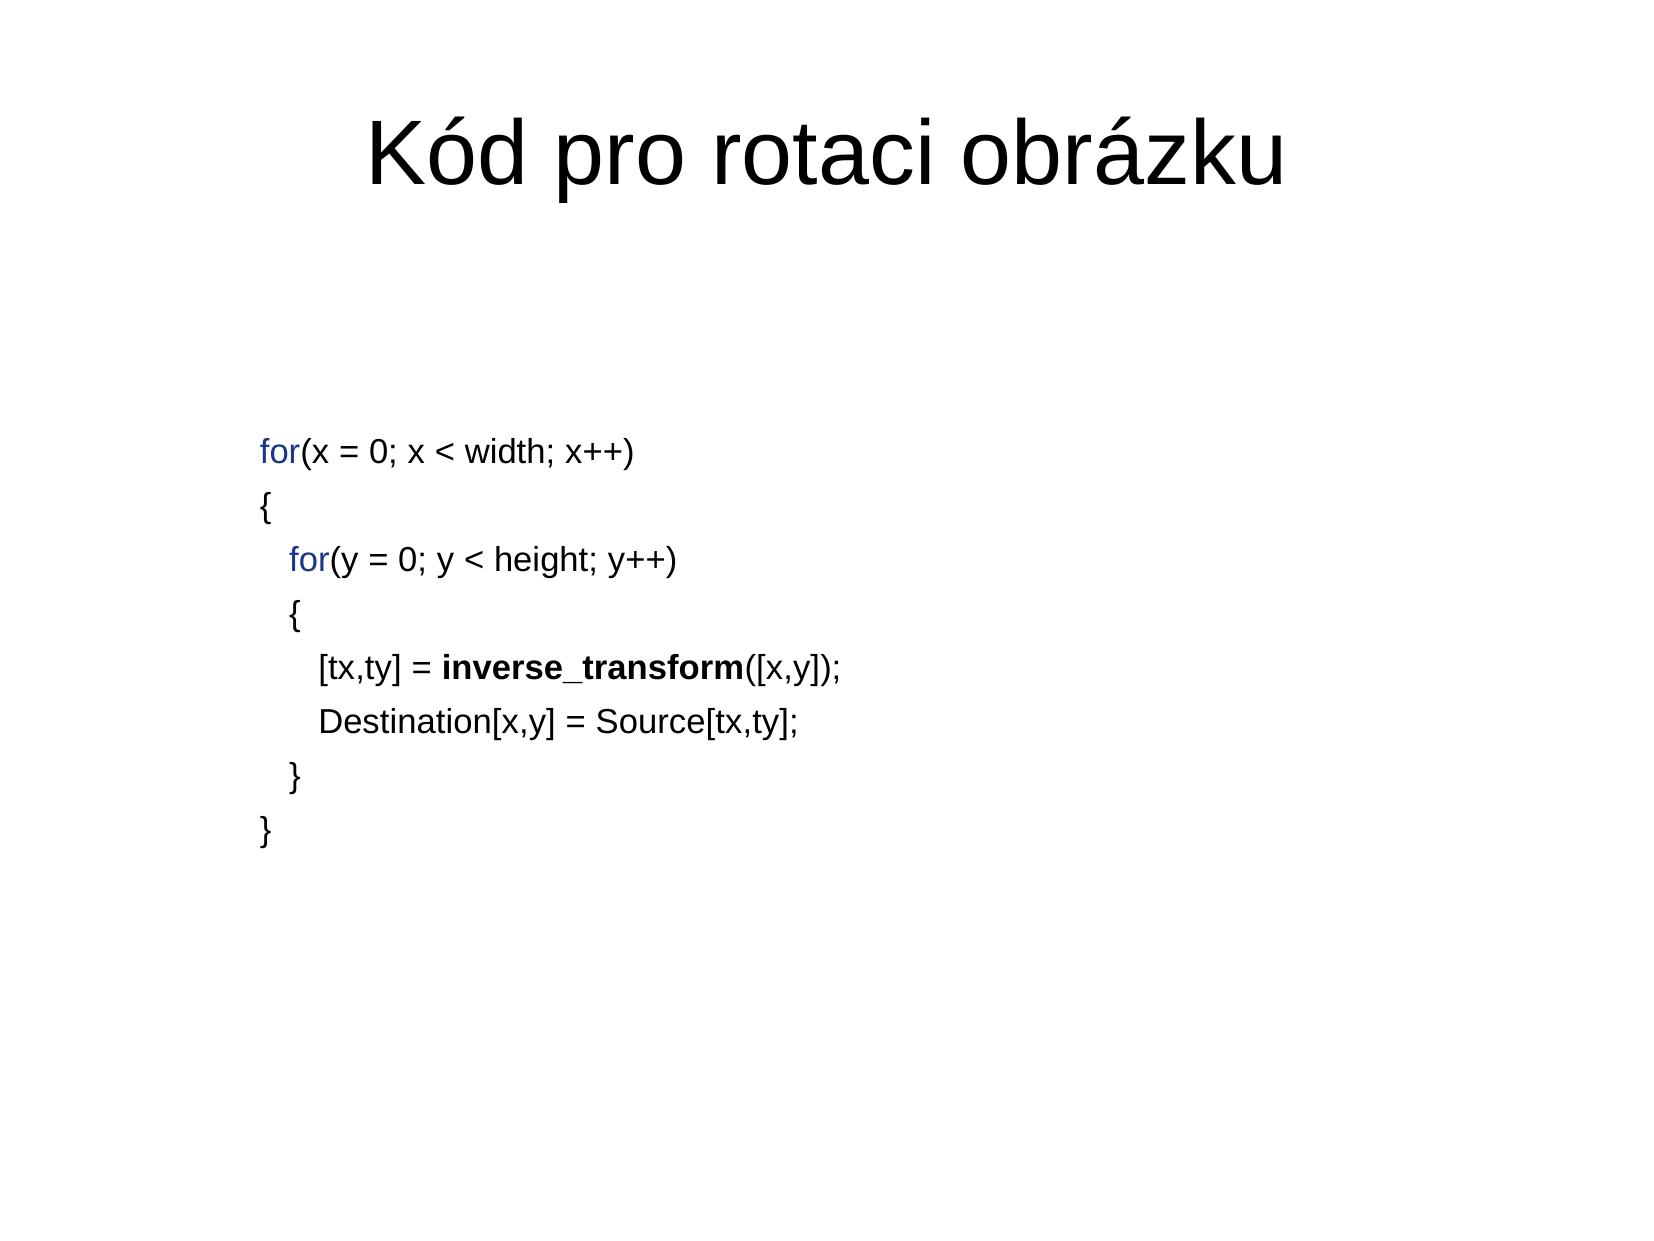

# Kód pro rotaci obrázku
for(x = 0; x < width; x++)
{
 for(y = 0; y < height; y++)
 {
 [tx,ty] = inverse_transform([x,y]);
 Destination[x,y] = Source[tx,ty];
 }
}